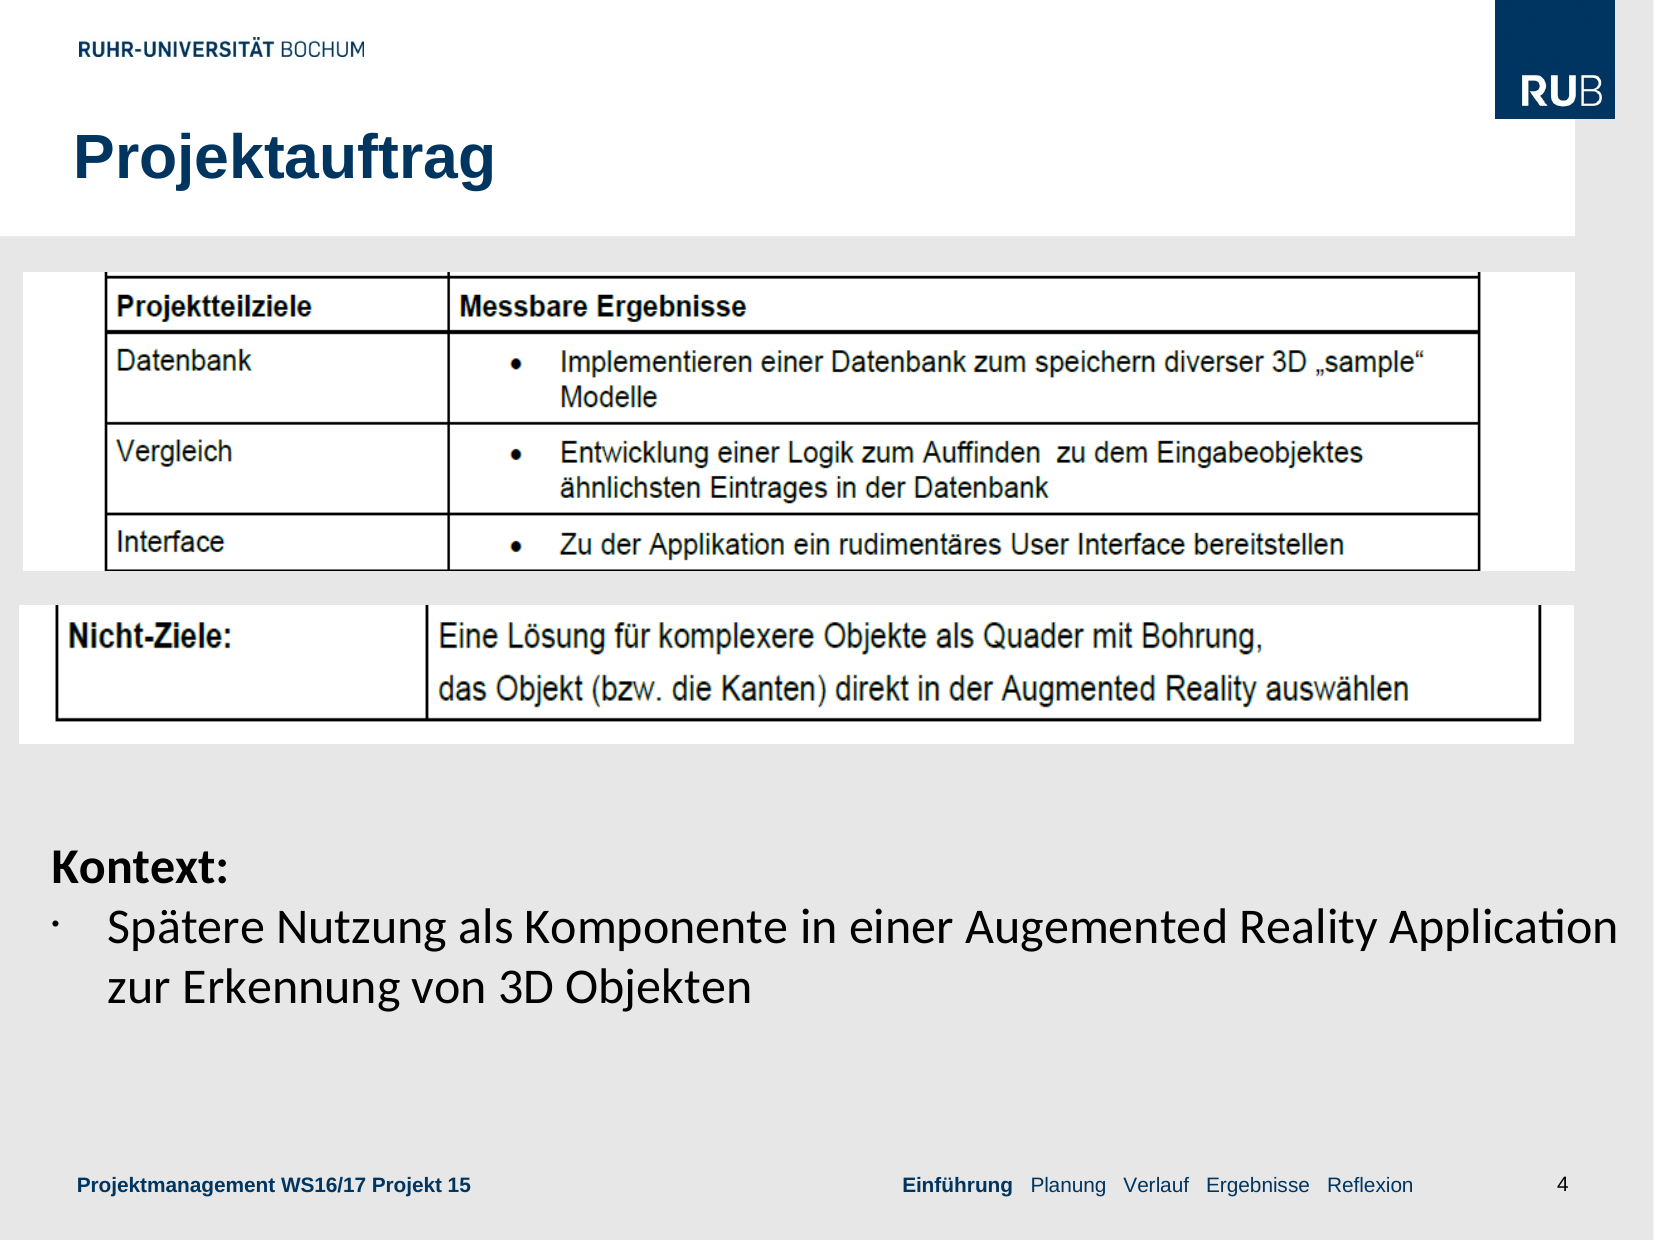

Projektauftrag
Kontext:
Spätere Nutzung als Komponente in einer Augemented Reality Application zur Erkennung von 3D Objekten
Projektmanagement WS16/17 Projekt 15 			Einführung Planung Verlauf Ergebnisse Reflexion